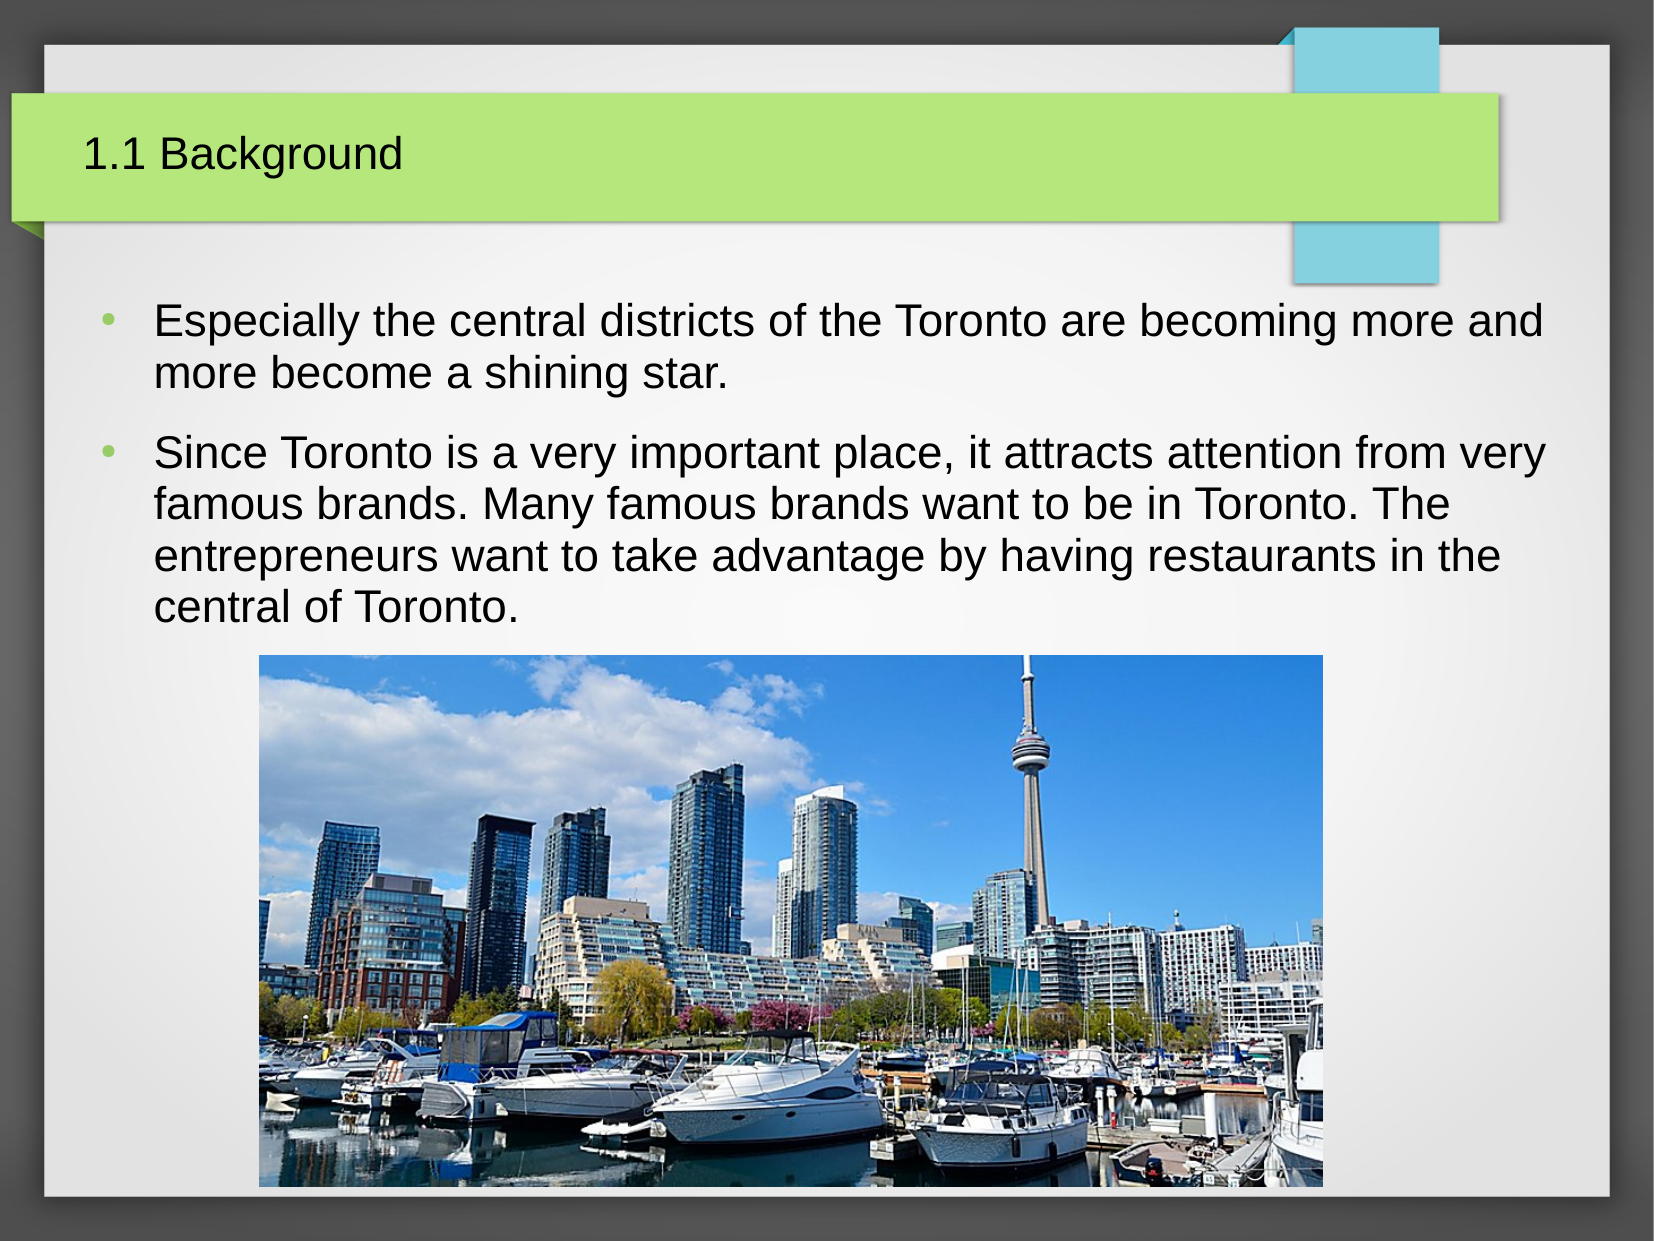

# 1.1 Background
Especially the central districts of the Toronto are becoming more and more become a shining star.
Since Toronto is a very important place, it attracts attention from very famous brands. Many famous brands want to be in Toronto. The entrepreneurs want to take advantage by having restaurants in the central of Toronto.